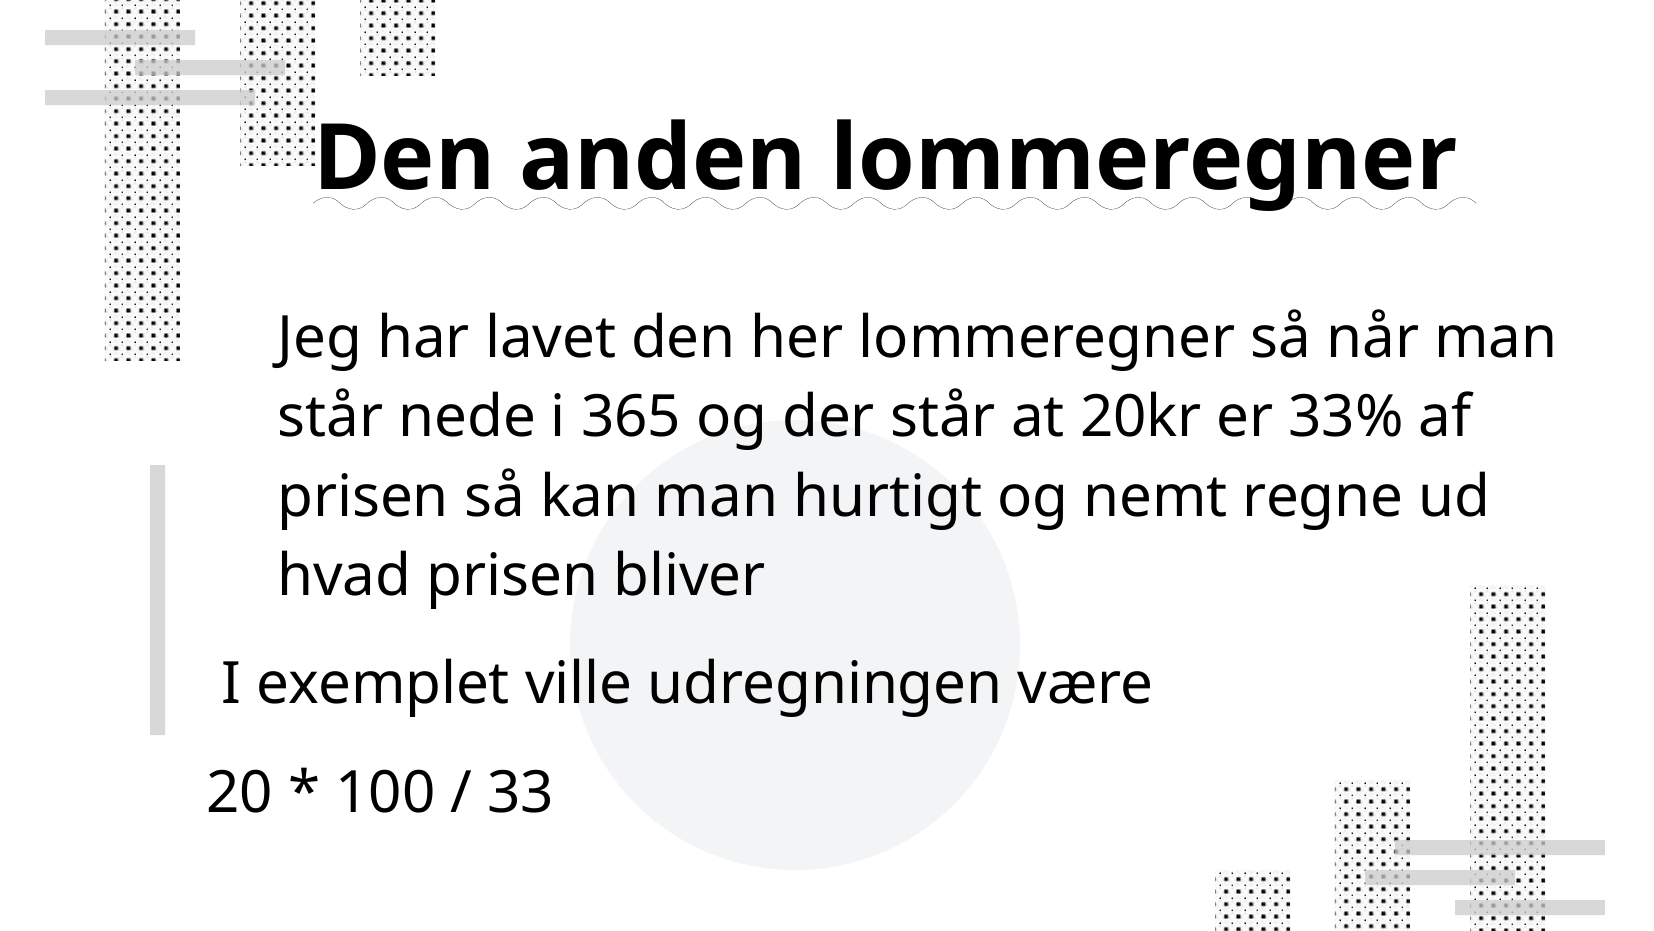

# Den anden lommeregner
Jeg har lavet den her lommeregner så når man står nede i 365 og der står at 20kr er 33% af prisen så kan man hurtigt og nemt regne ud hvad prisen bliver
 I exemplet ville udregningen være
20 * 100 / 33